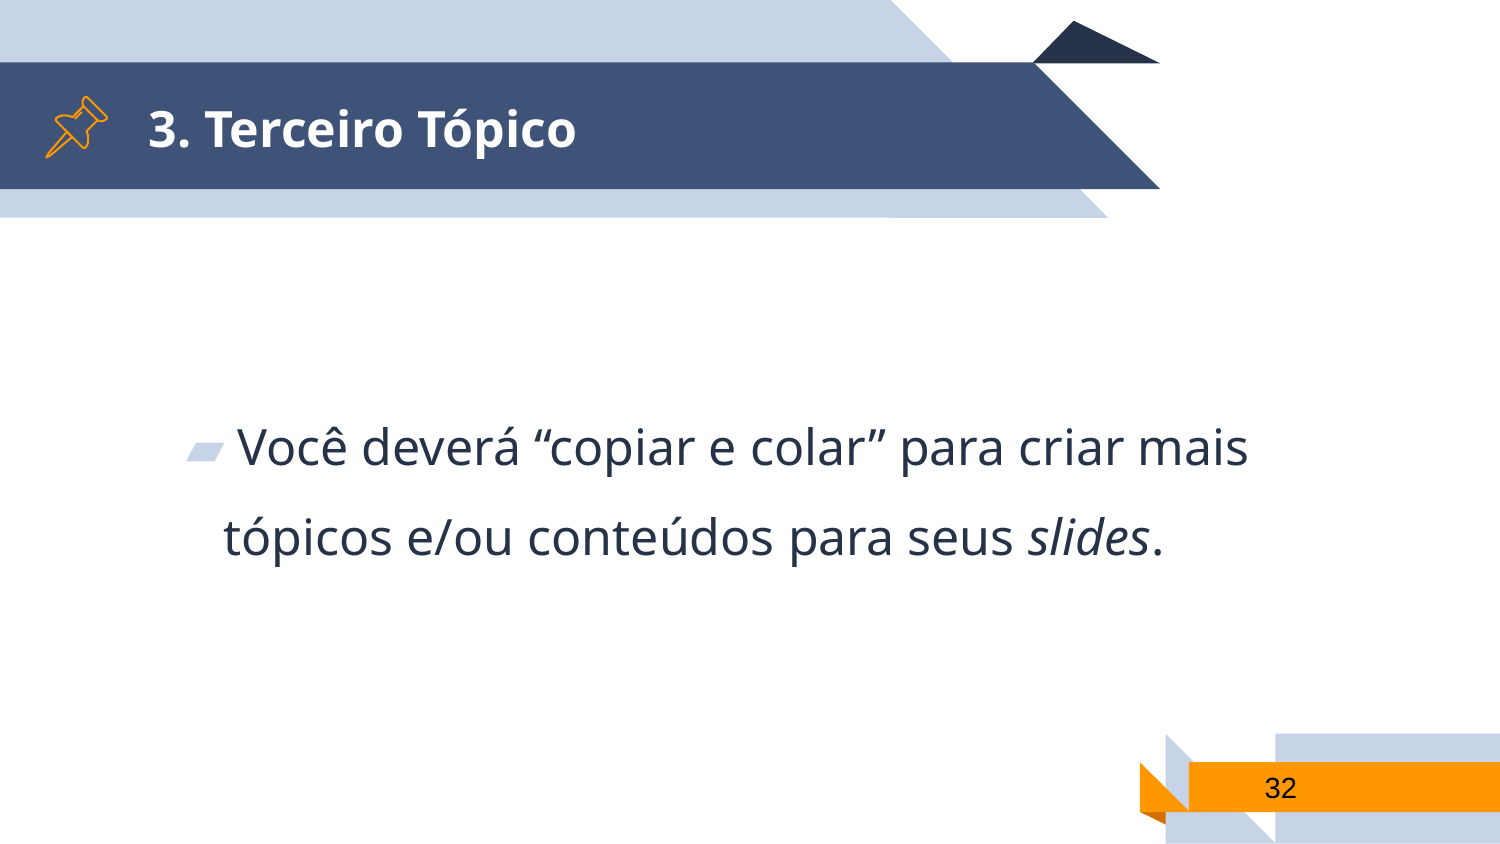

# 3. Terceiro Tópico
 Você deverá “copiar e colar” para criar mais tópicos e/ou conteúdos para seus slides.